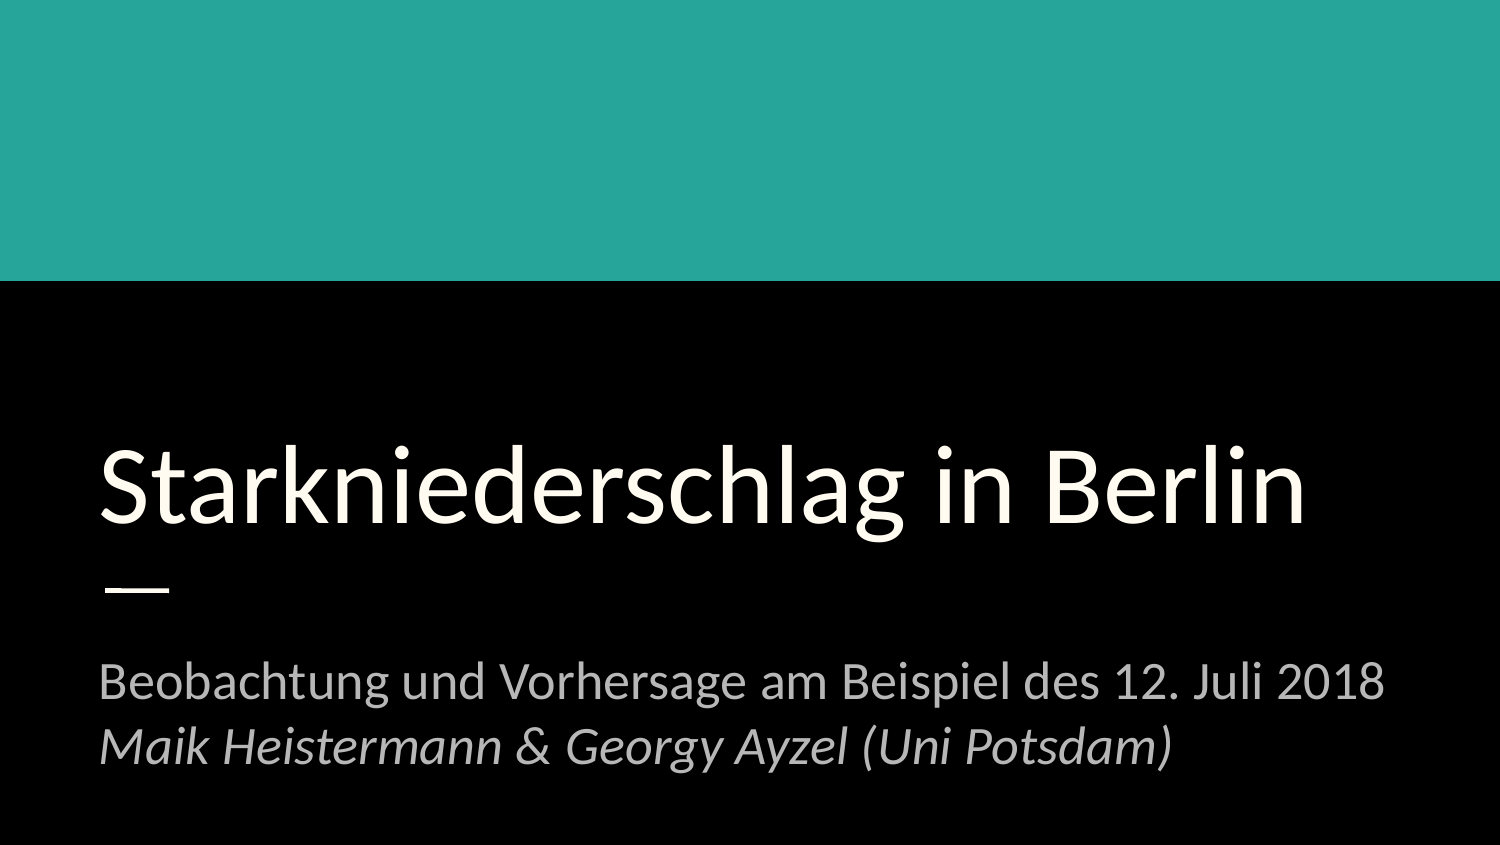

Starkniederschlag in Berlin
Beobachtung und Vorhersage am Beispiel des 12. Juli 2018
Maik Heistermann & Georgy Ayzel (Uni Potsdam)